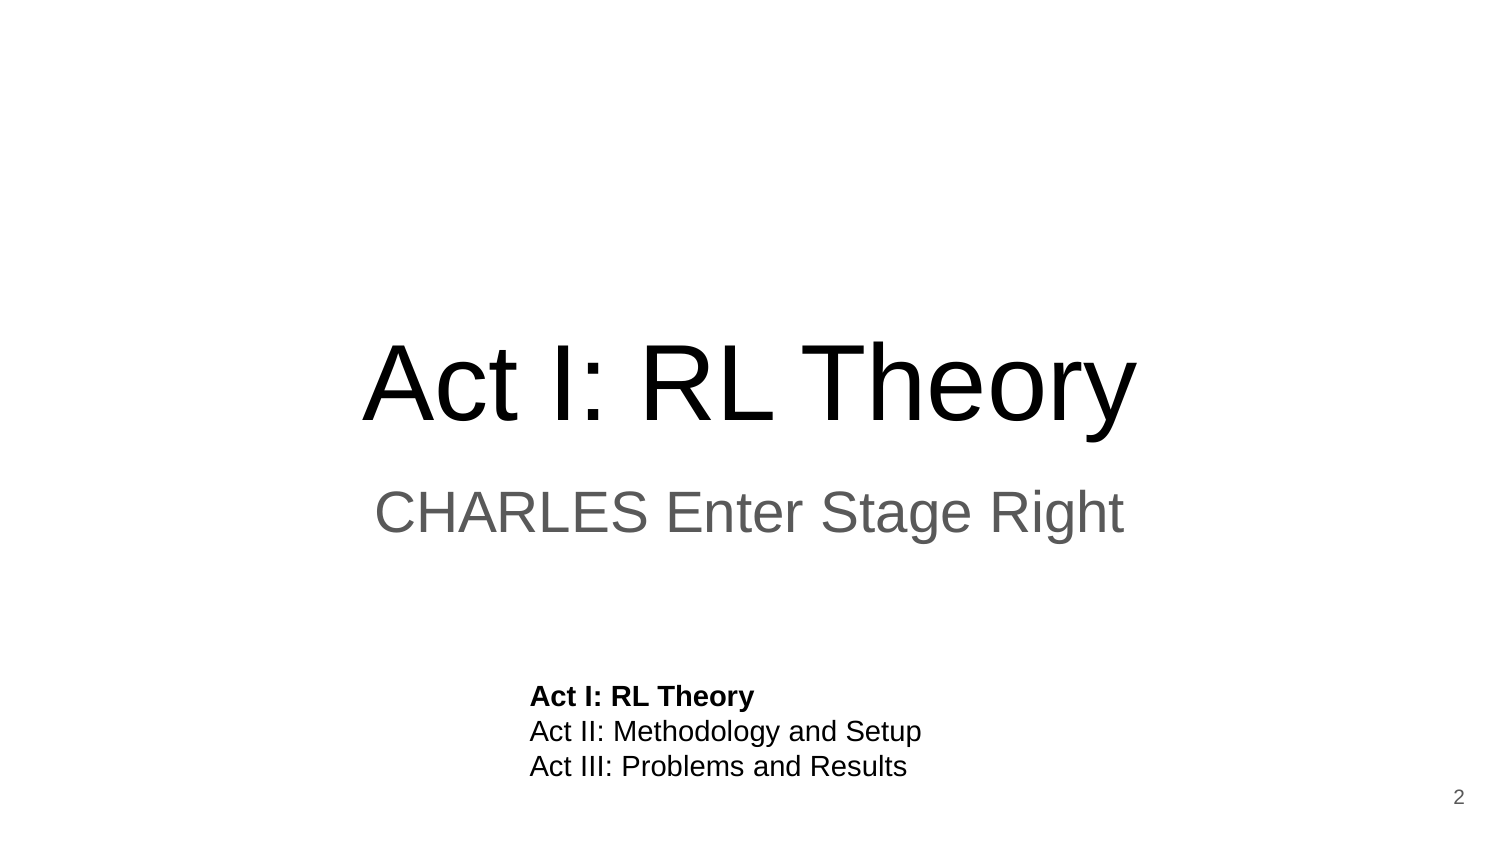

# Act I: RL Theory
CHARLES Enter Stage Right
Act I: RL Theory
Act II: Methodology and Setup
Act III: Problems and Results